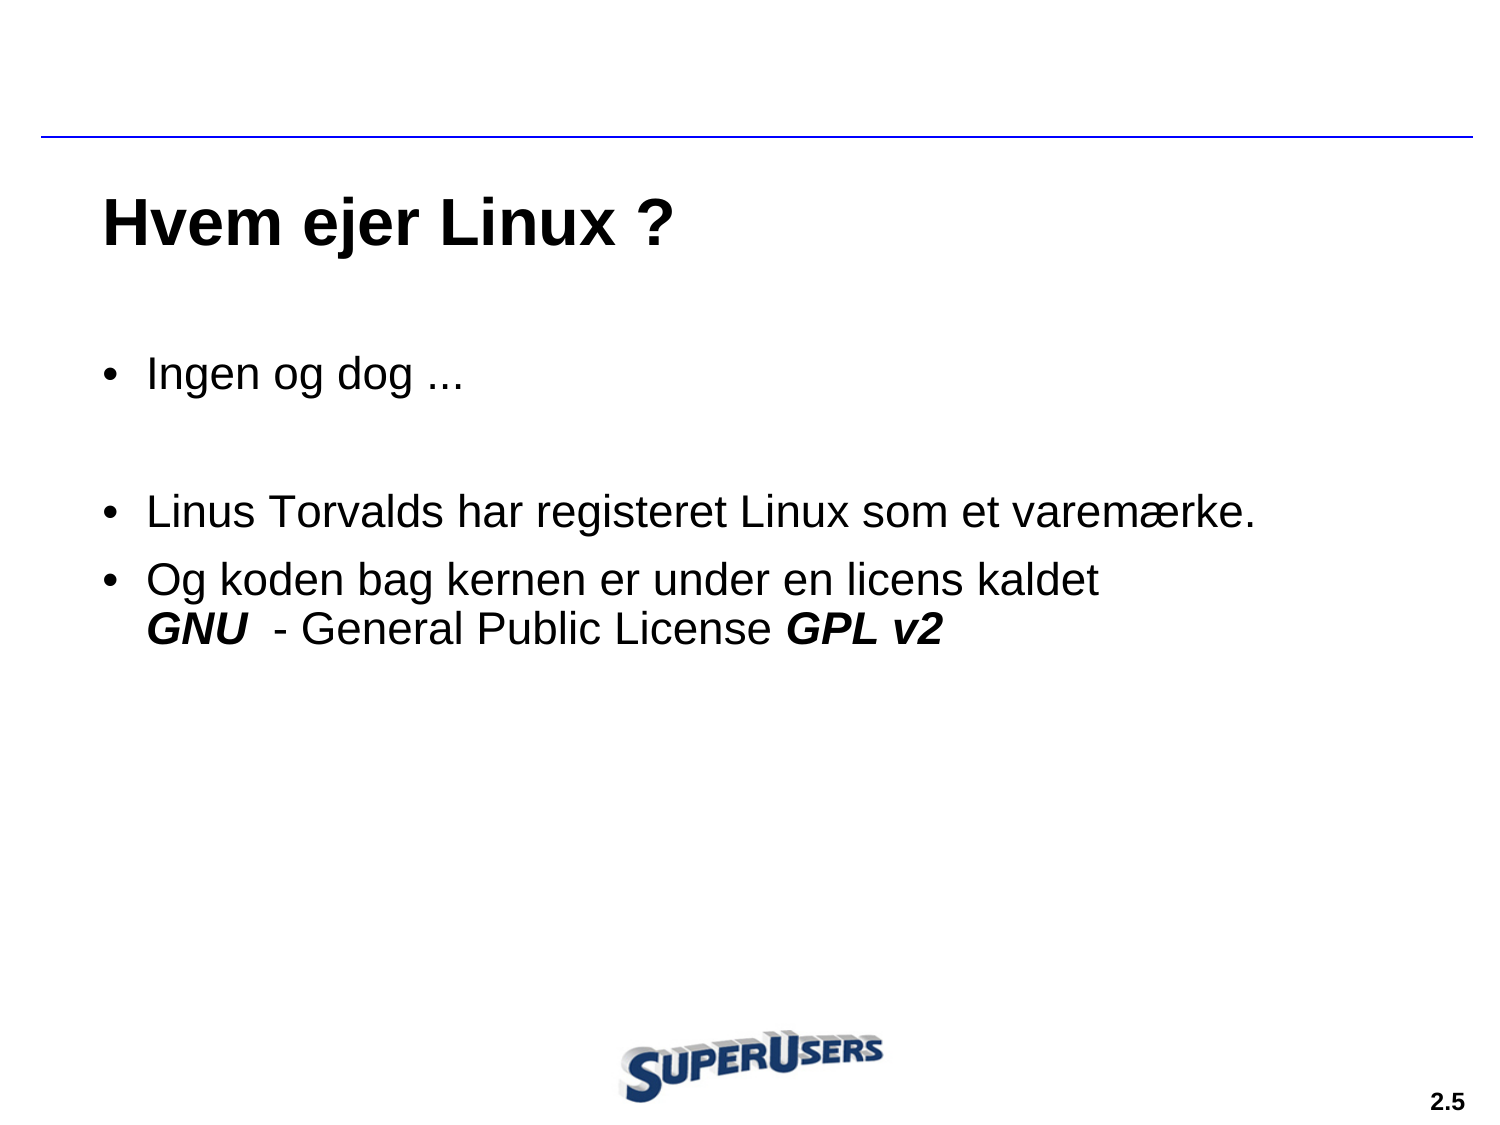

# Hvem ejer Linux ?
Ingen og dog ...
Linus Torvalds har registeret Linux som et varemærke.
Og koden bag kernen er under en licens kaldet
GNU - General Public License GPL v2